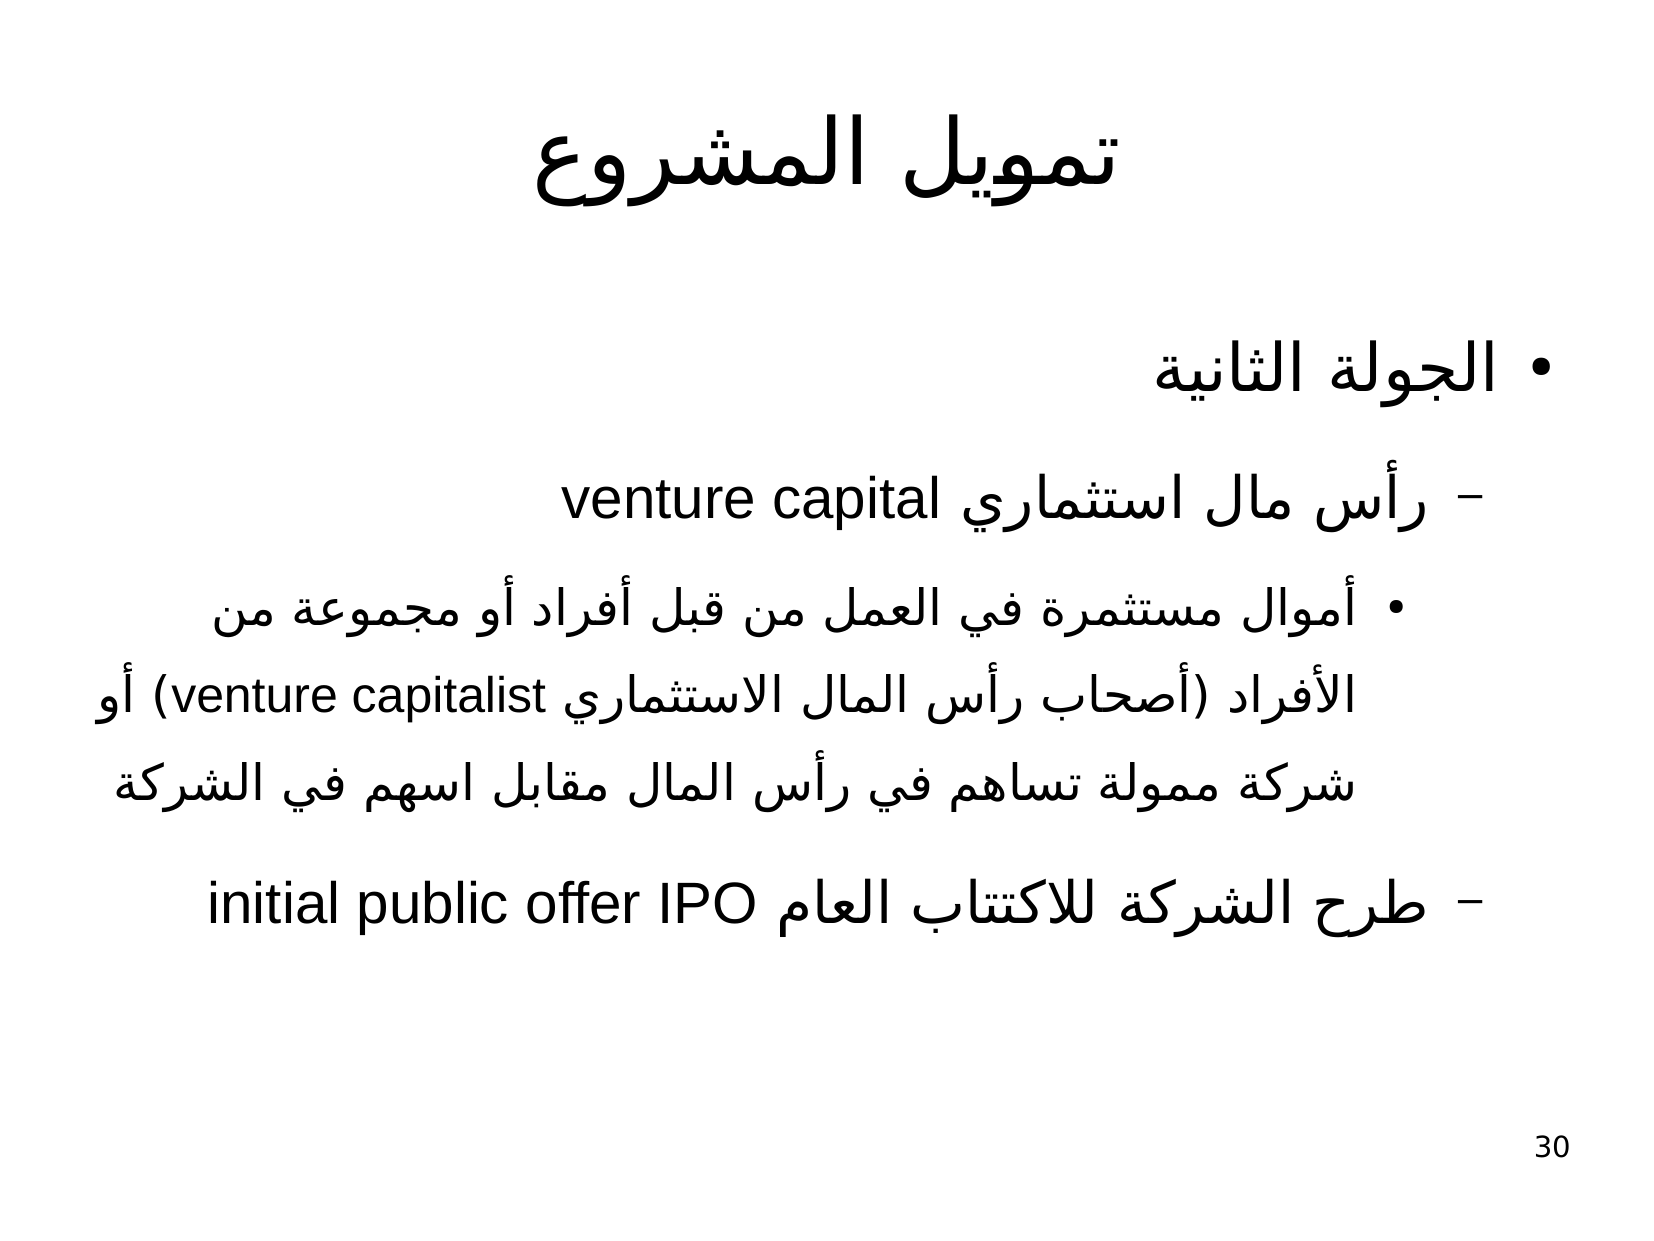

# تمويل المشروع
الجولة الثانية
رأس مال استثماري venture capital
أموال مستثمرة في العمل من قبل أفراد أو مجموعة من الأفراد (أصحاب رأس المال الاستثماري venture capitalist) أو شركة ممولة تساهم في رأس المال مقابل اسهم في الشركة
طرح الشركة للاكتتاب العام initial public offer IPO
30